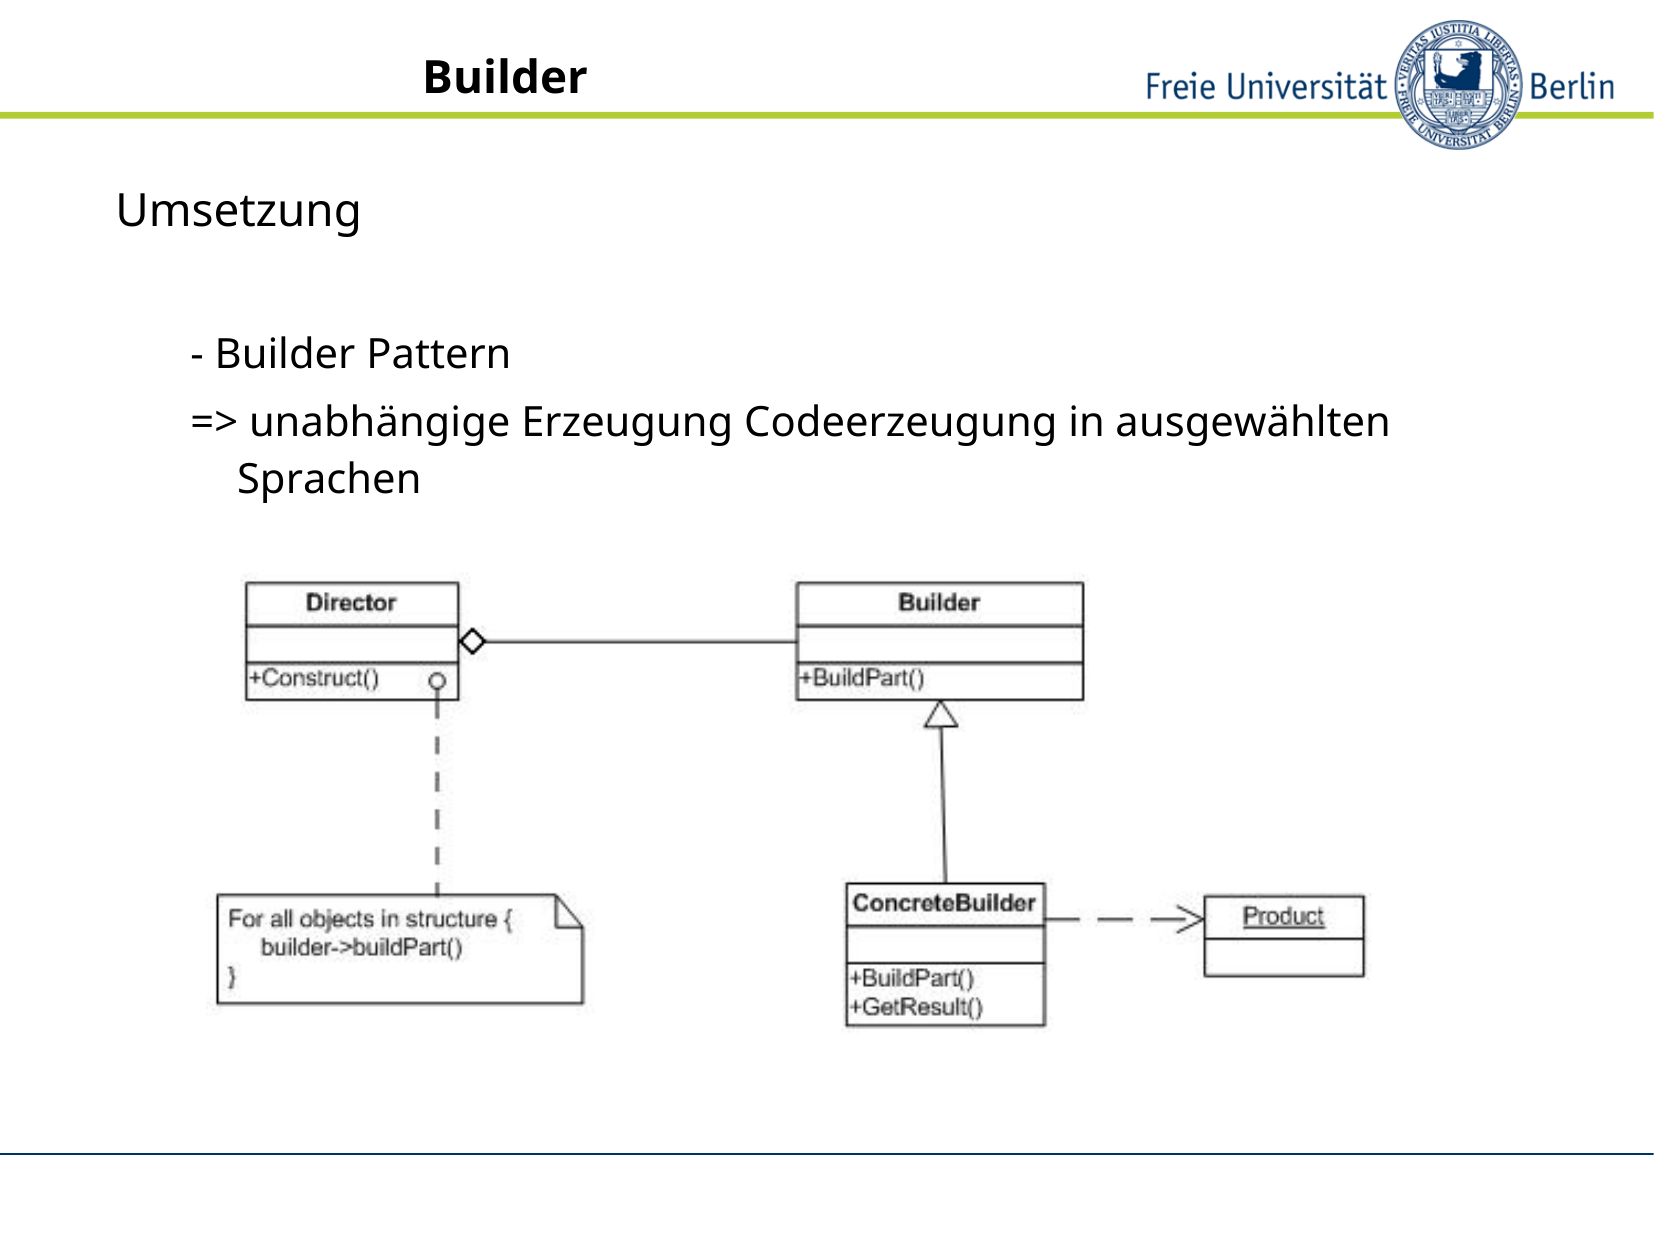

# Builder
Umsetzung
- Builder Pattern
=> unabhängige Erzeugung Codeerzeugung in ausgewählten Sprachen